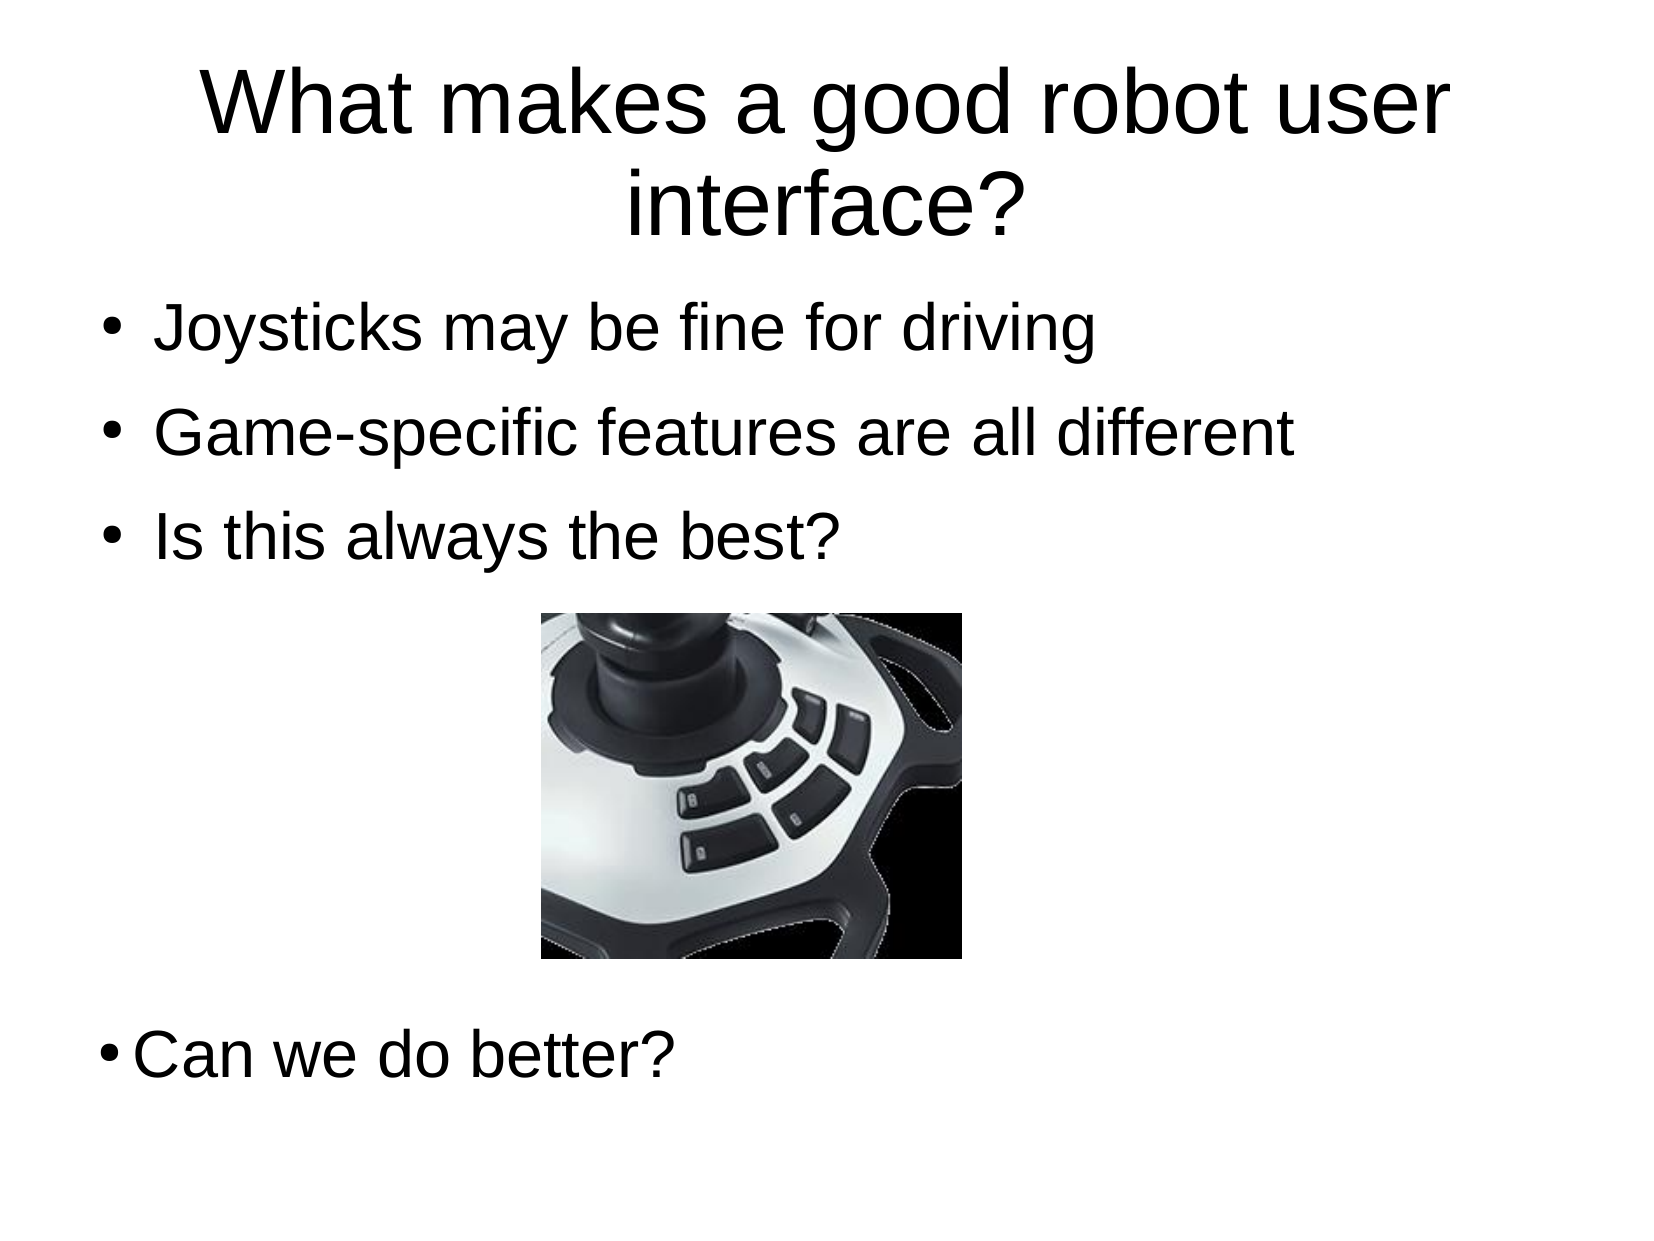

# What makes a good robot user interface?
Joysticks may be fine for driving
Game-specific features are all different
Is this always the best?
Can we do better?